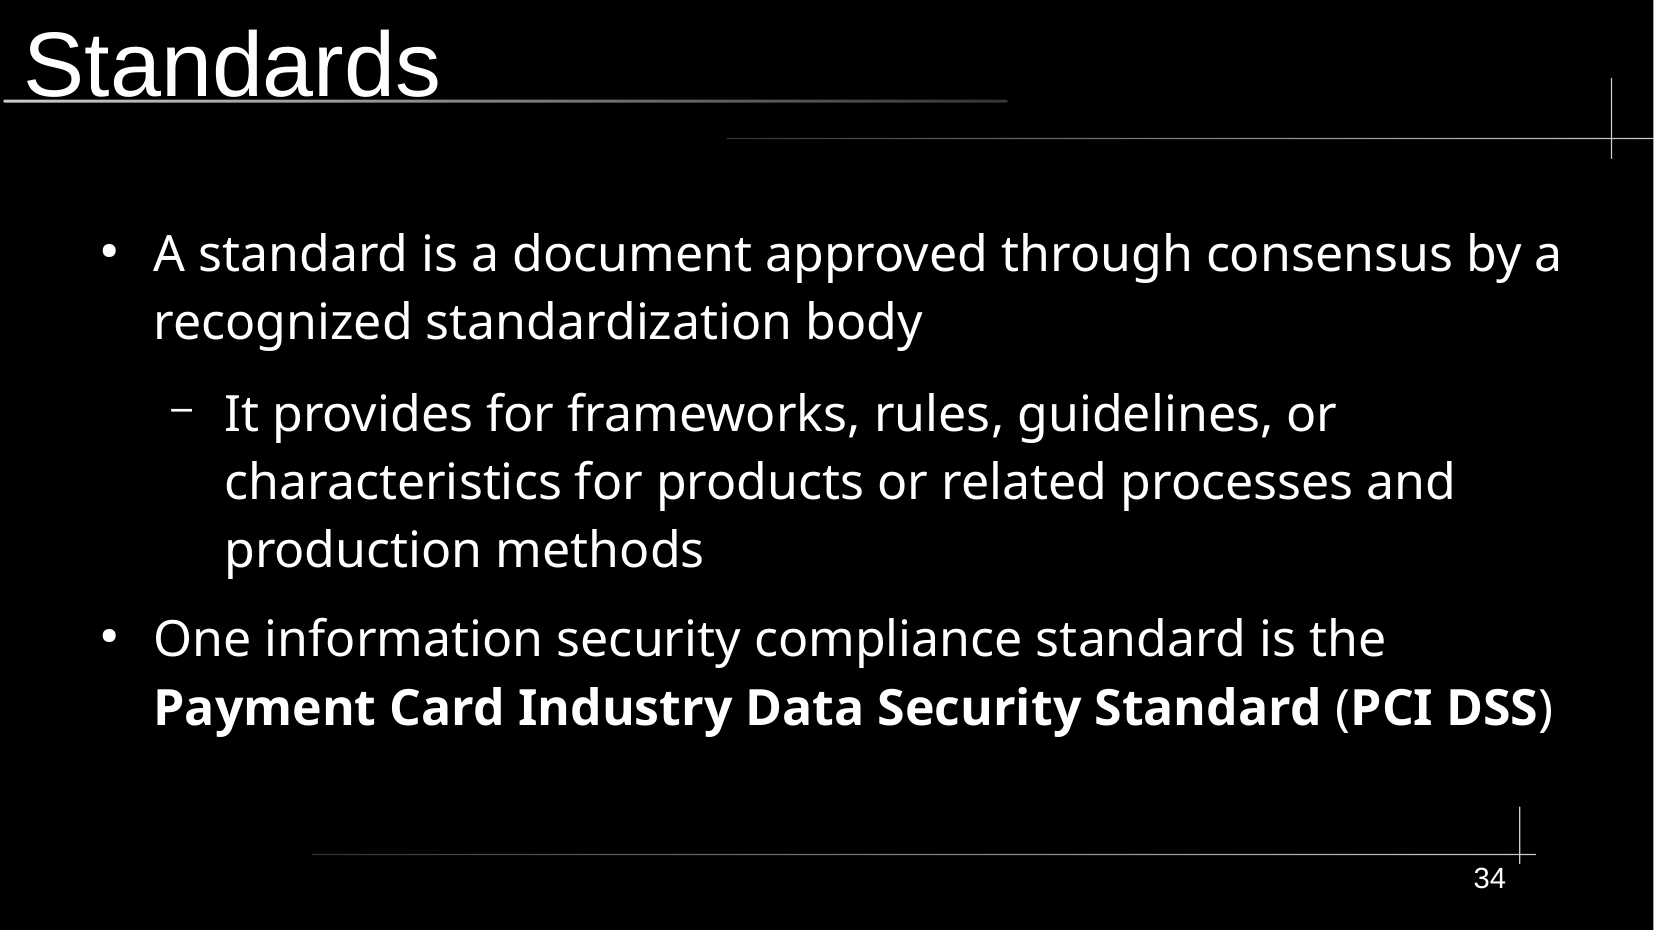

# Standards
A standard is a document approved through consensus by a recognized standardization body
It provides for frameworks, rules, guidelines, or characteristics for products or related processes and production methods
One information security compliance standard is the Payment Card Industry Data Security Standard (PCI DSS)
34